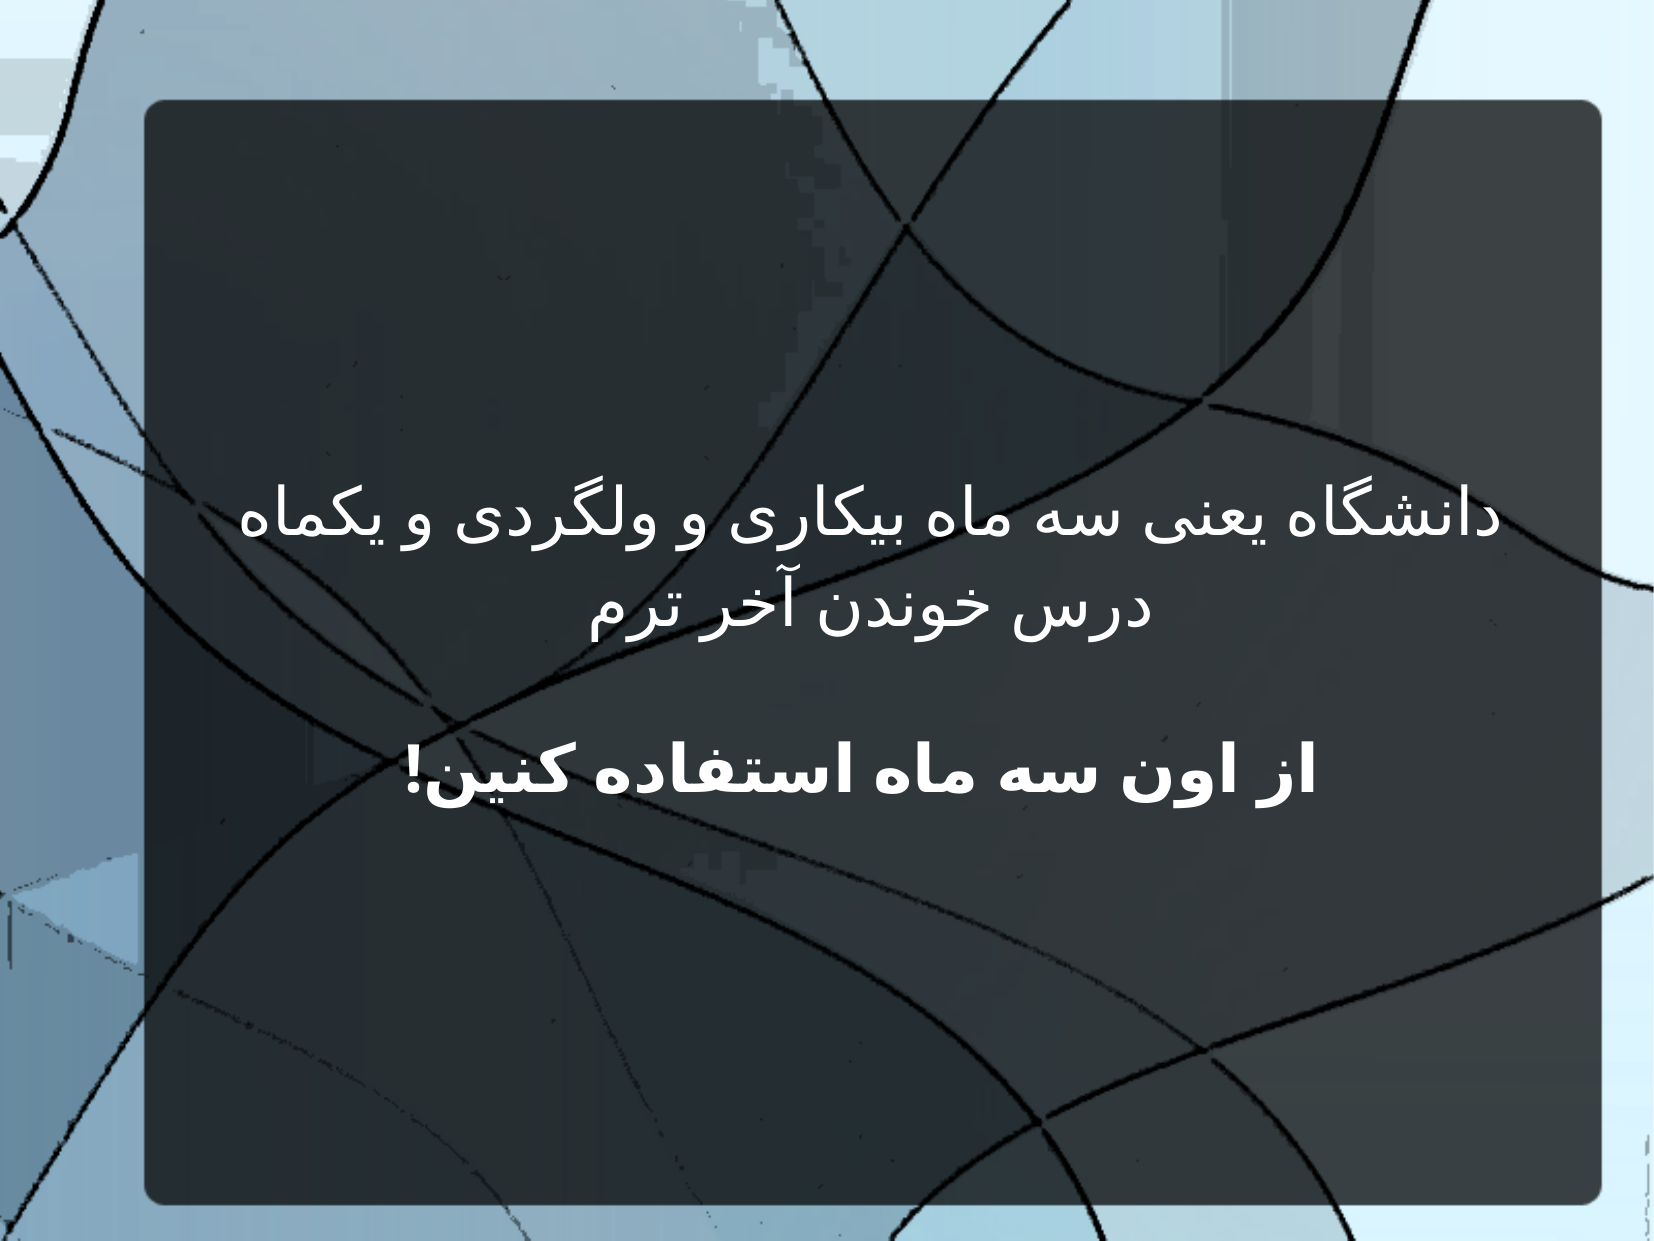

# دانشگاه یعنی سه ماه بیکاری و ولگردی و یکماه درس خوندن آخر ترم
 از اون سه ماه استفاده کنین!